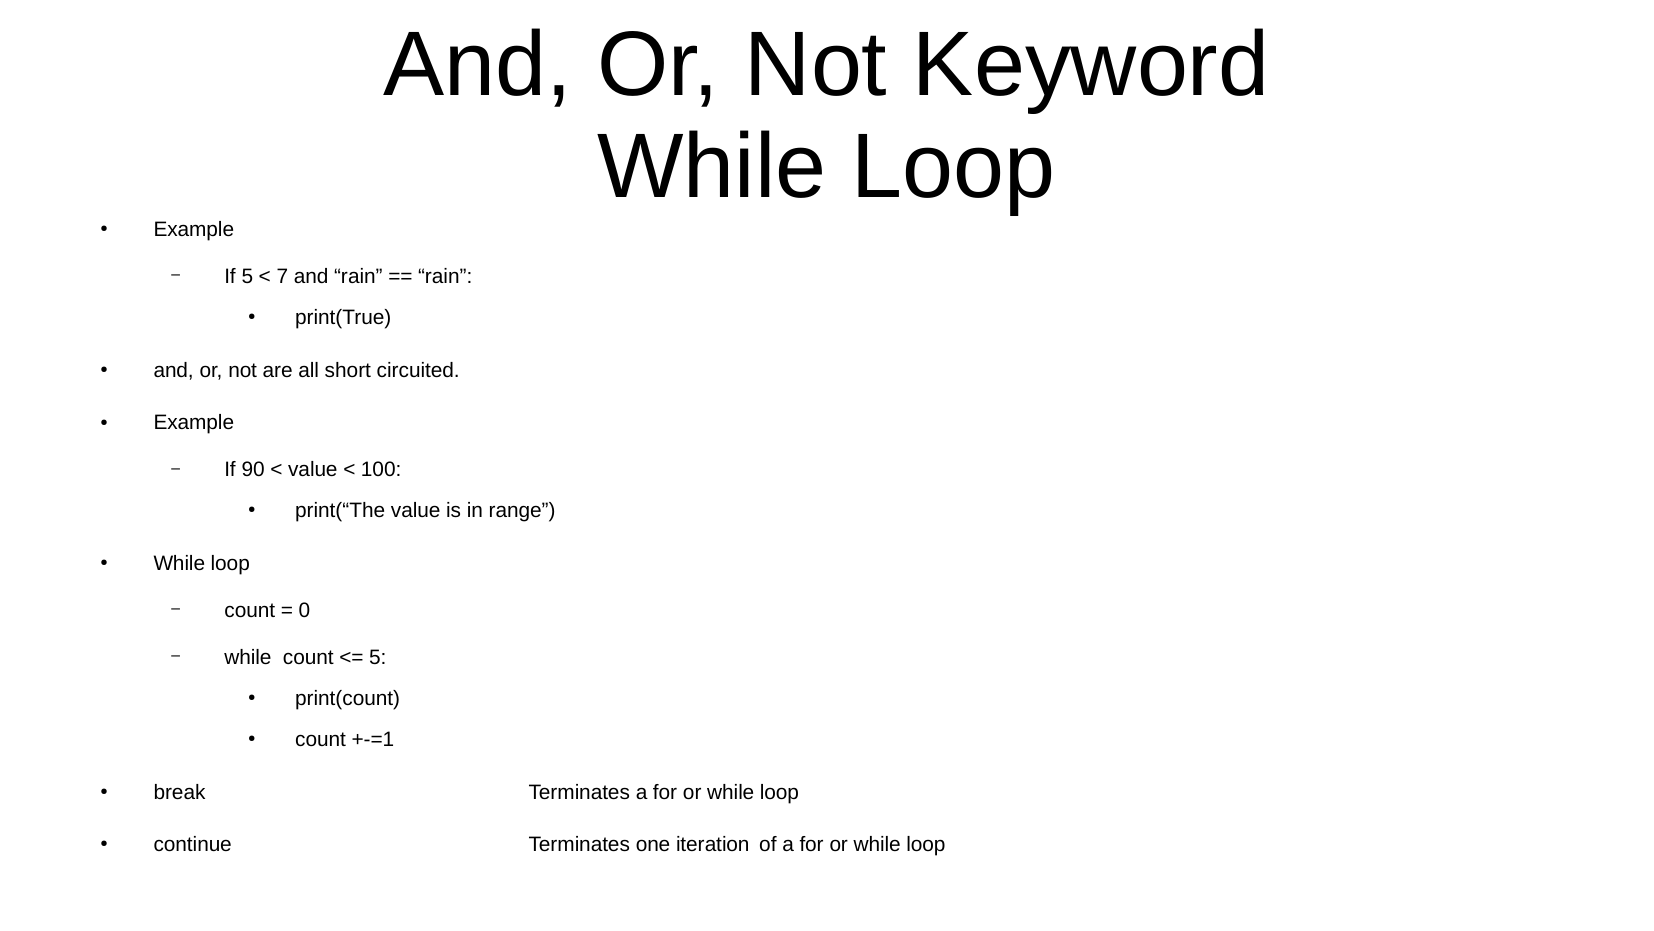

# And, Or, Not Keyword While Loop
Example
If 5 < 7 and “rain” == “rain”:
print(True)
and, or, not are all short circuited.
Example
If 90 < value < 100:
print(“The value is in range”)
While loop
count = 0
while count <= 5:
print(count)
count +-=1
break					Terminates a for or while loop
continue				Terminates one iteration	 of a for or while loop